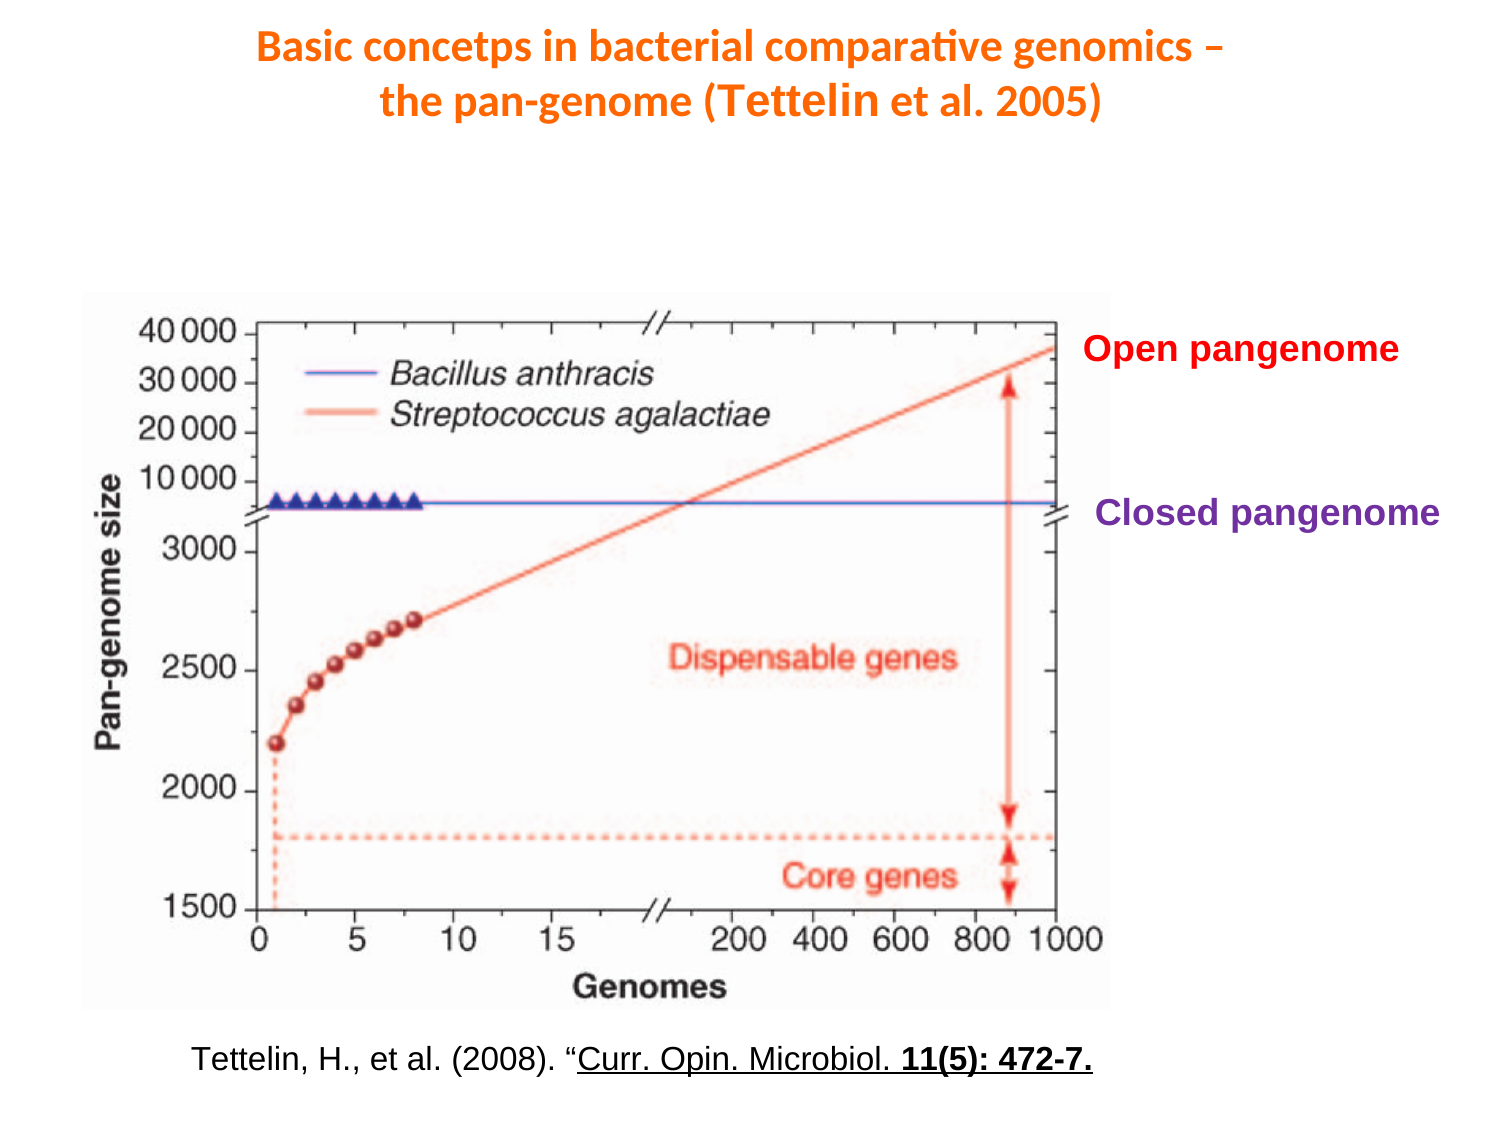

Basic concetps in bacterial comparative genomics –
the pan-genome (Tettelin et al. 2005)
Open pangenome
Closed pangenome
Tettelin, H., et al. (2008). “Curr. Opin. Microbiol. 11(5): 472-7.